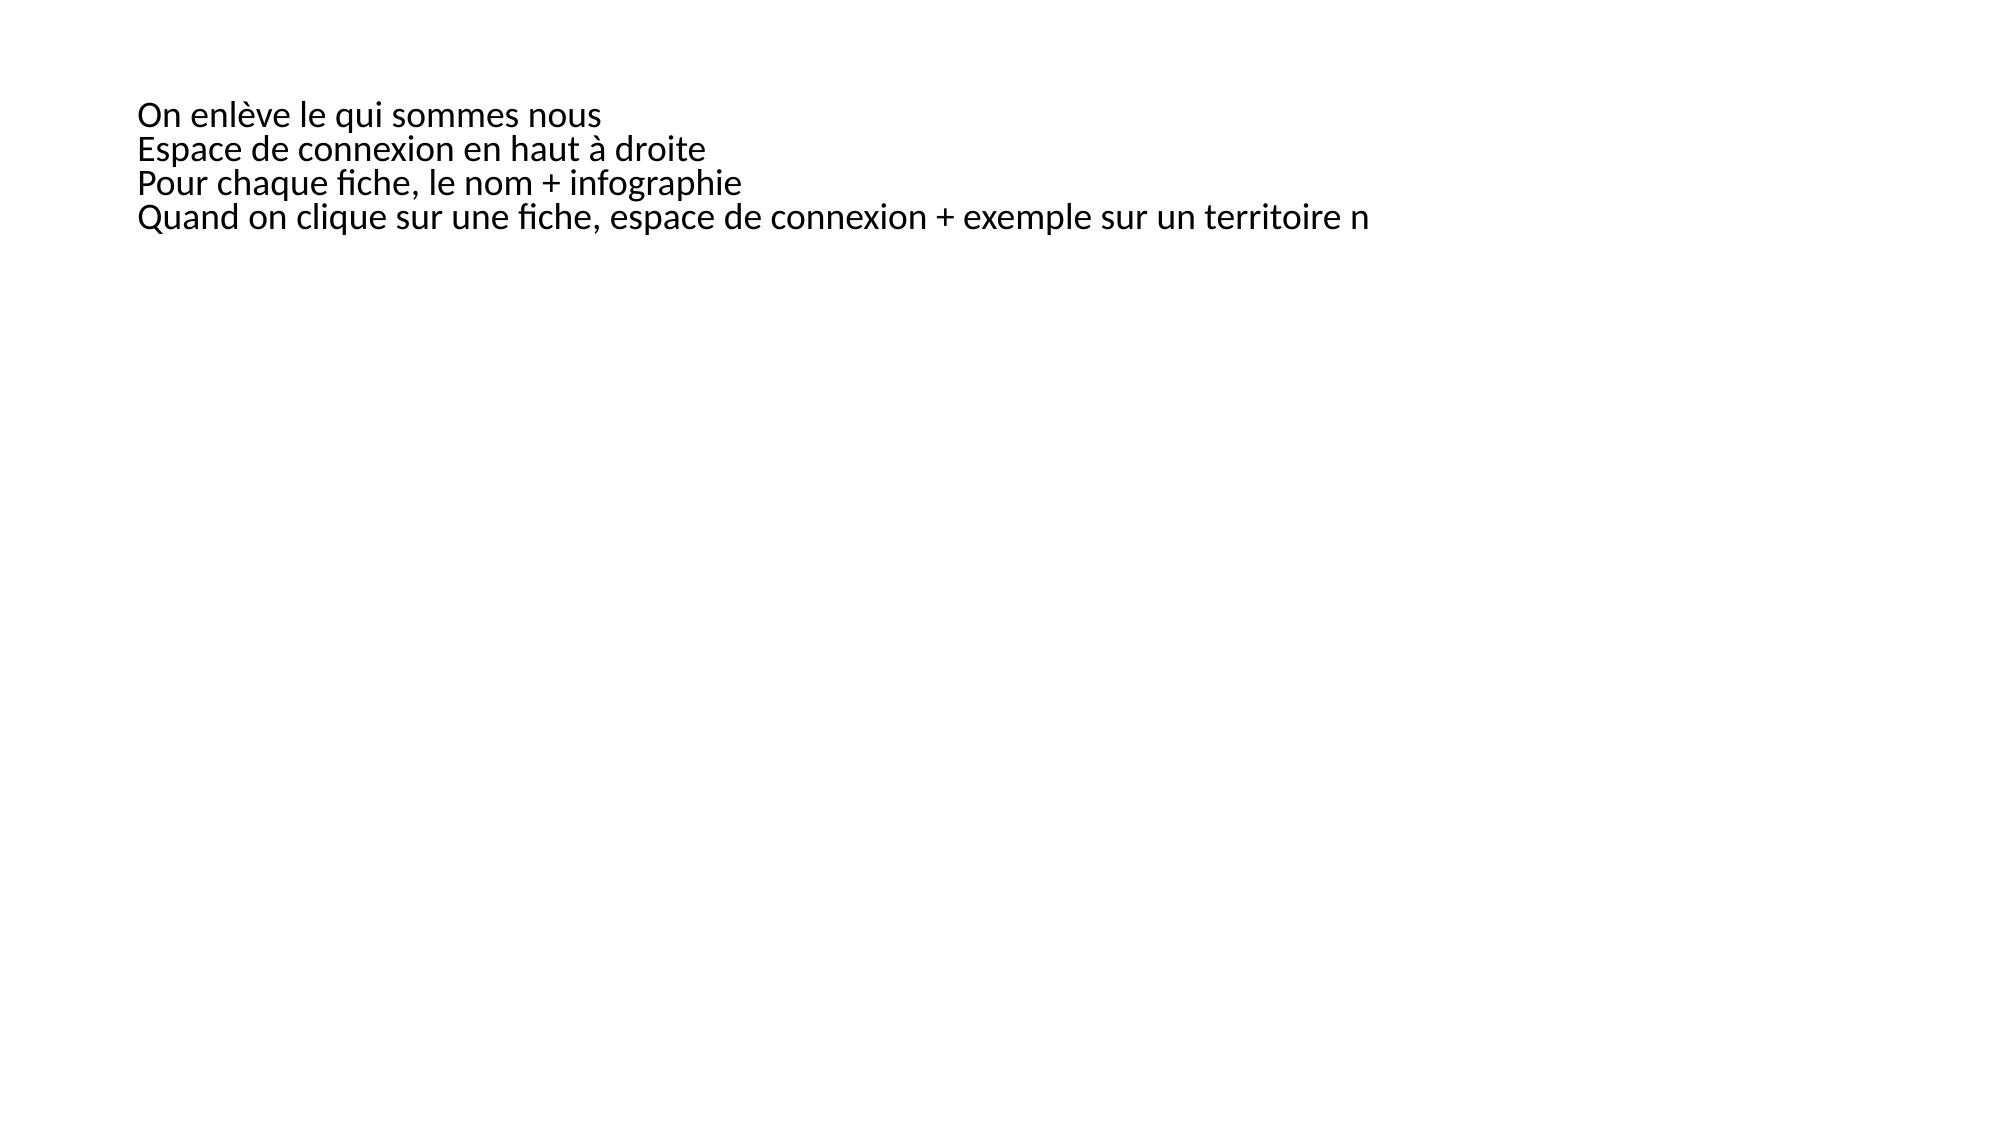

# On enlève le qui sommes nous Espace de connexion en haut à droite Pour chaque fiche, le nom + infographie Quand on clique sur une fiche, espace de connexion + exemple sur un territoire n